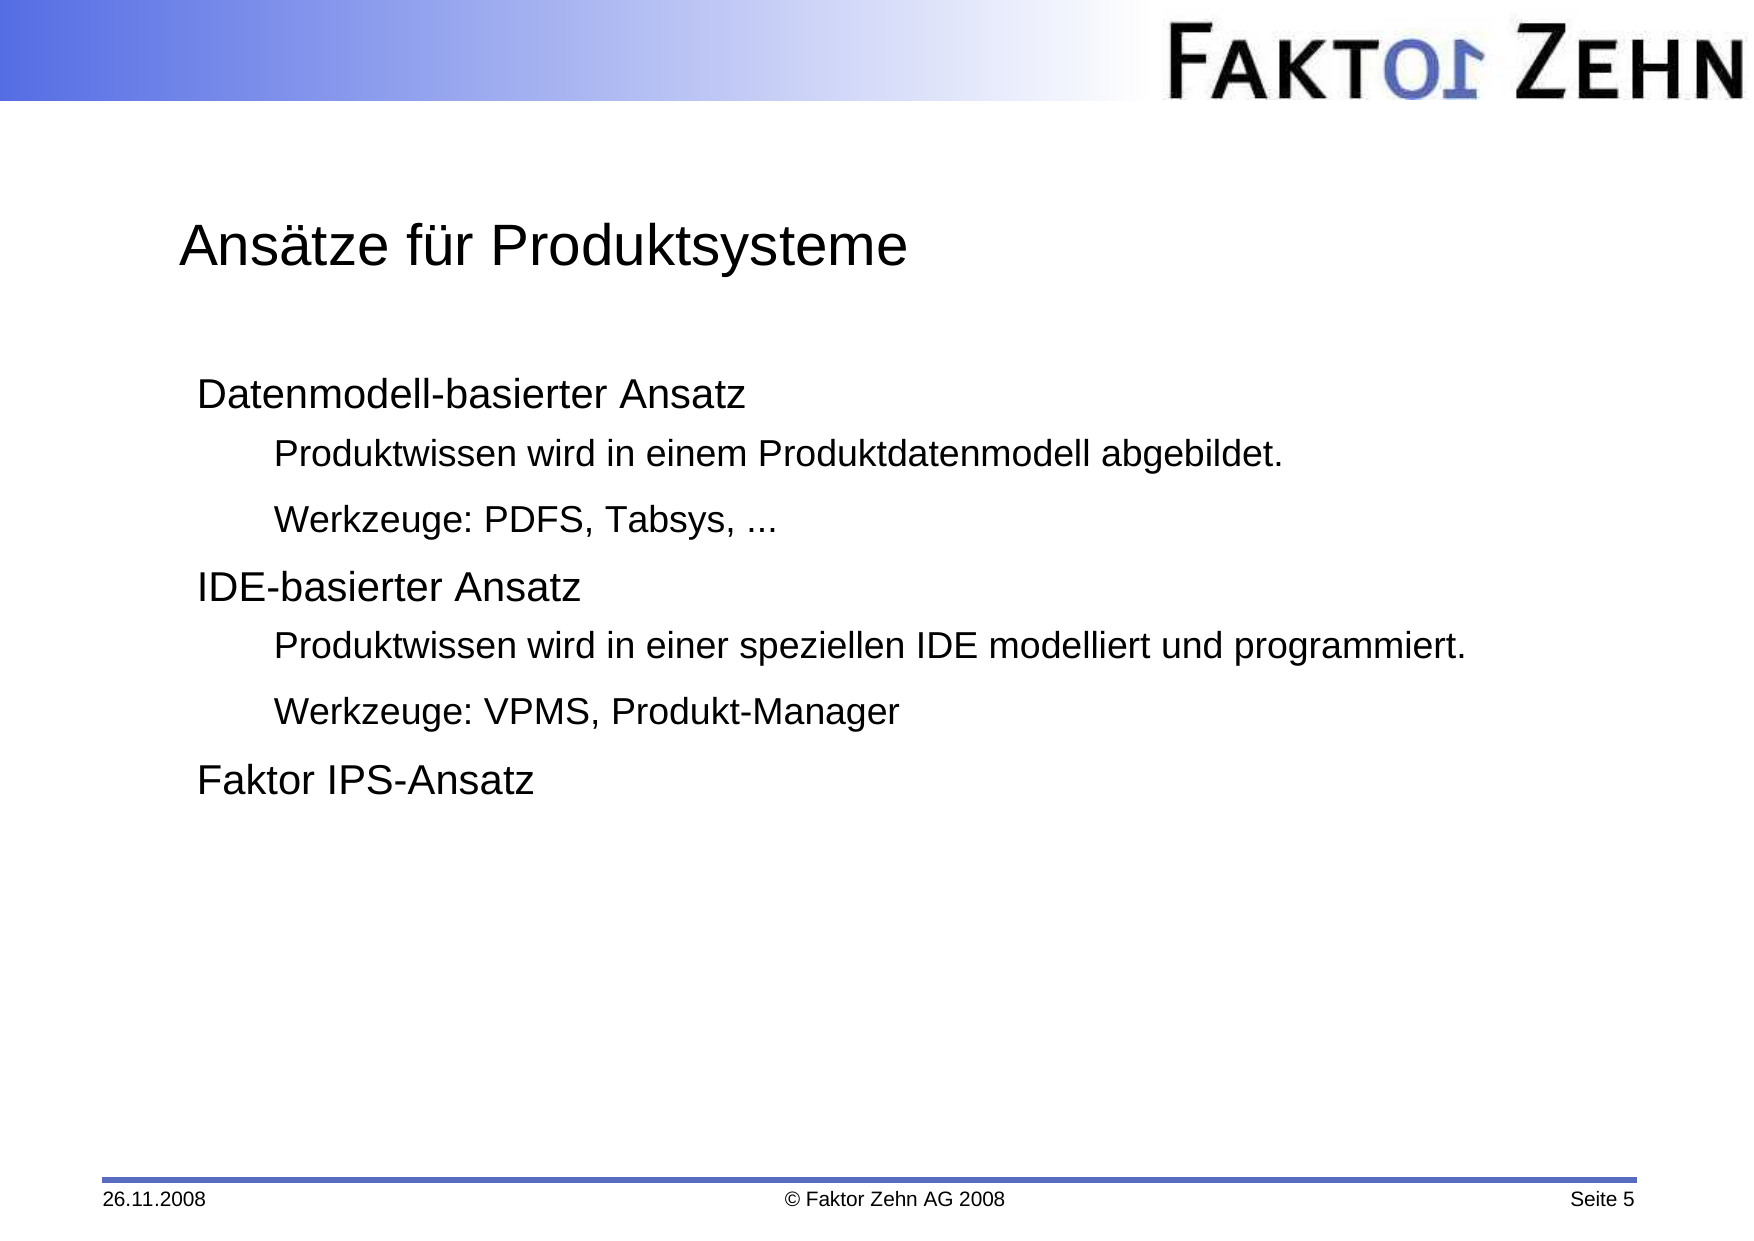

# Ansätze für Produktsysteme
Datenmodell-basierter Ansatz
Produktwissen wird in einem Produktdatenmodell abgebildet.
Werkzeuge: PDFS, Tabsys, ...
IDE-basierter Ansatz
Produktwissen wird in einer speziellen IDE modelliert und programmiert.
Werkzeuge: VPMS, Produkt-Manager
Faktor IPS-Ansatz